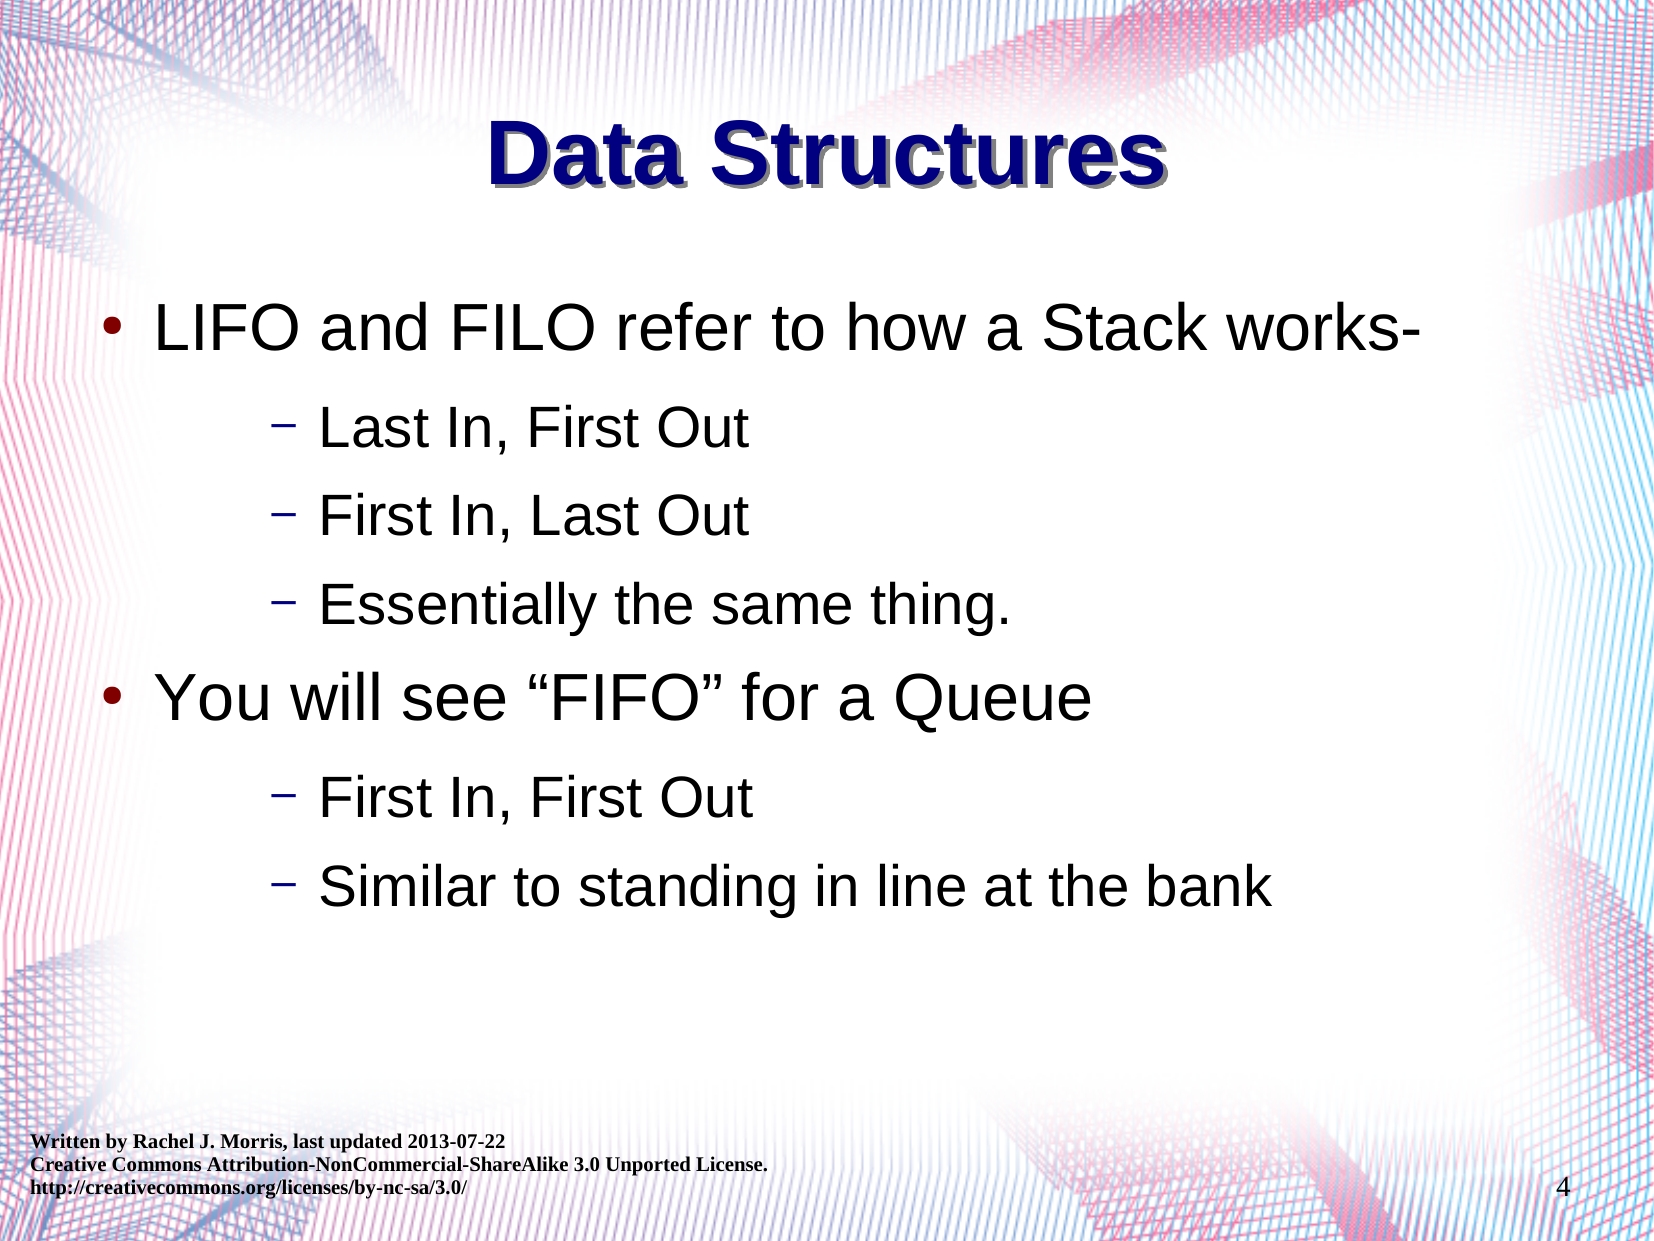

# Data Structures
LIFO and FILO refer to how a Stack works-
Last In, First Out
First In, Last Out
Essentially the same thing.
You will see “FIFO” for a Queue
First In, First Out
Similar to standing in line at the bank
4